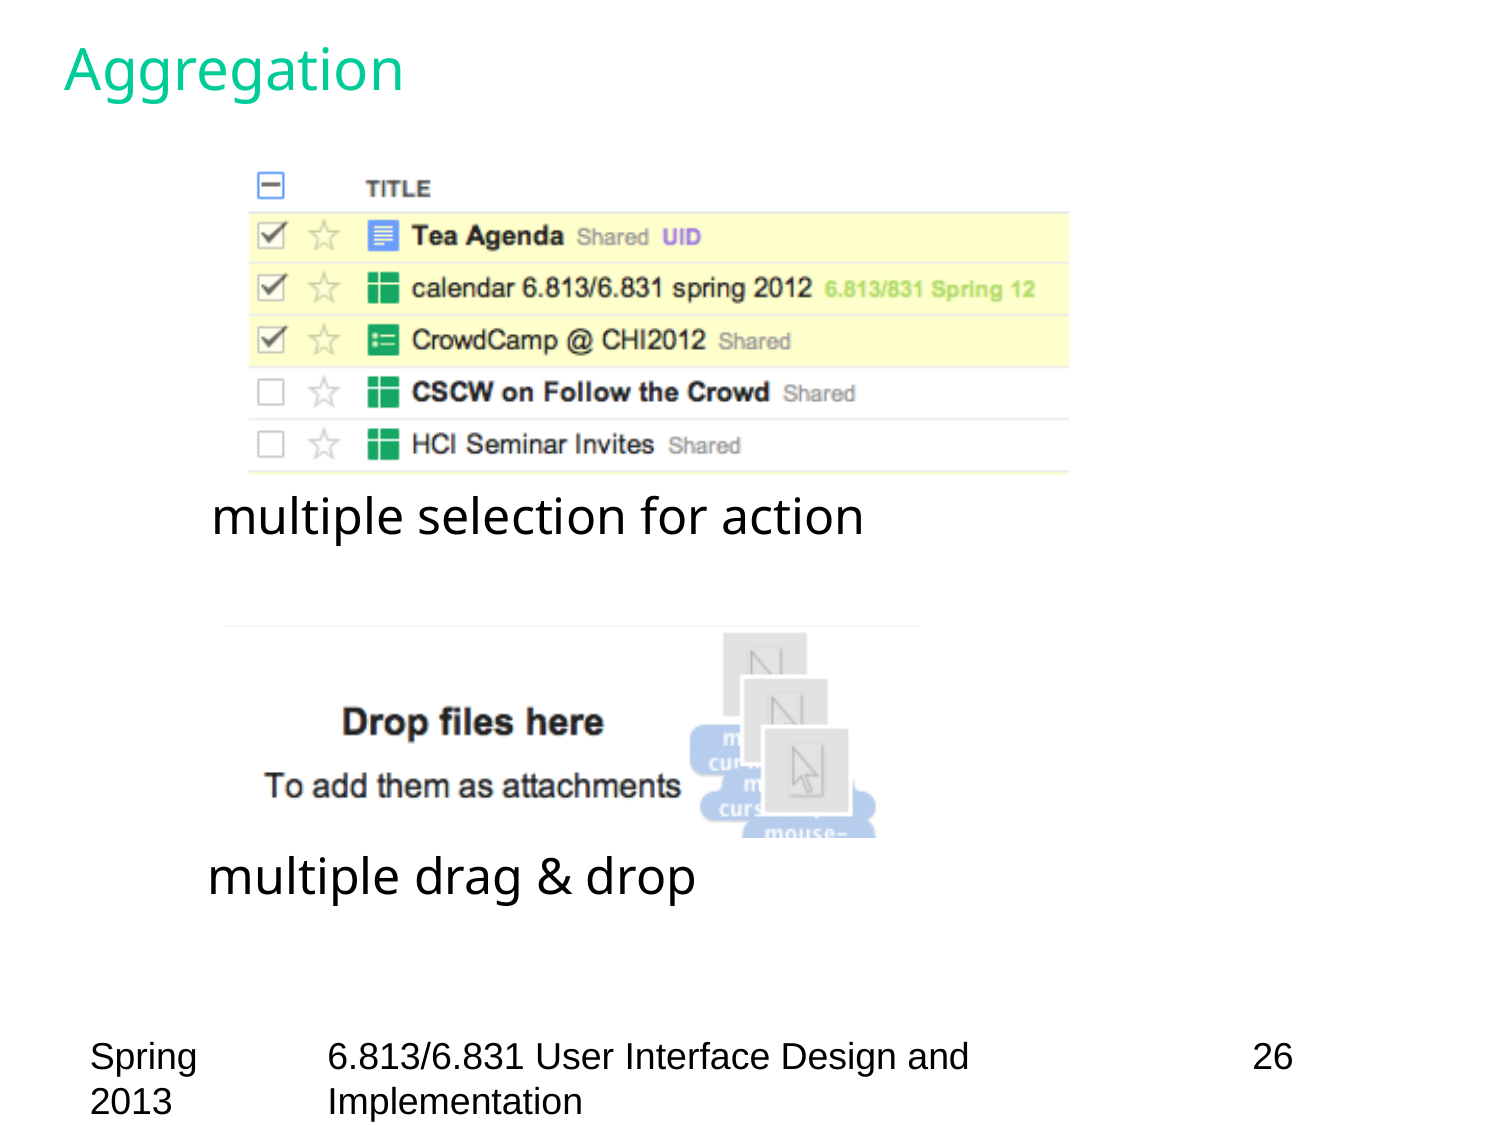

# Aggregation
multiple selection for action
multiple drag & drop
Spring 2013
6.813/6.831 User Interface Design and Implementation